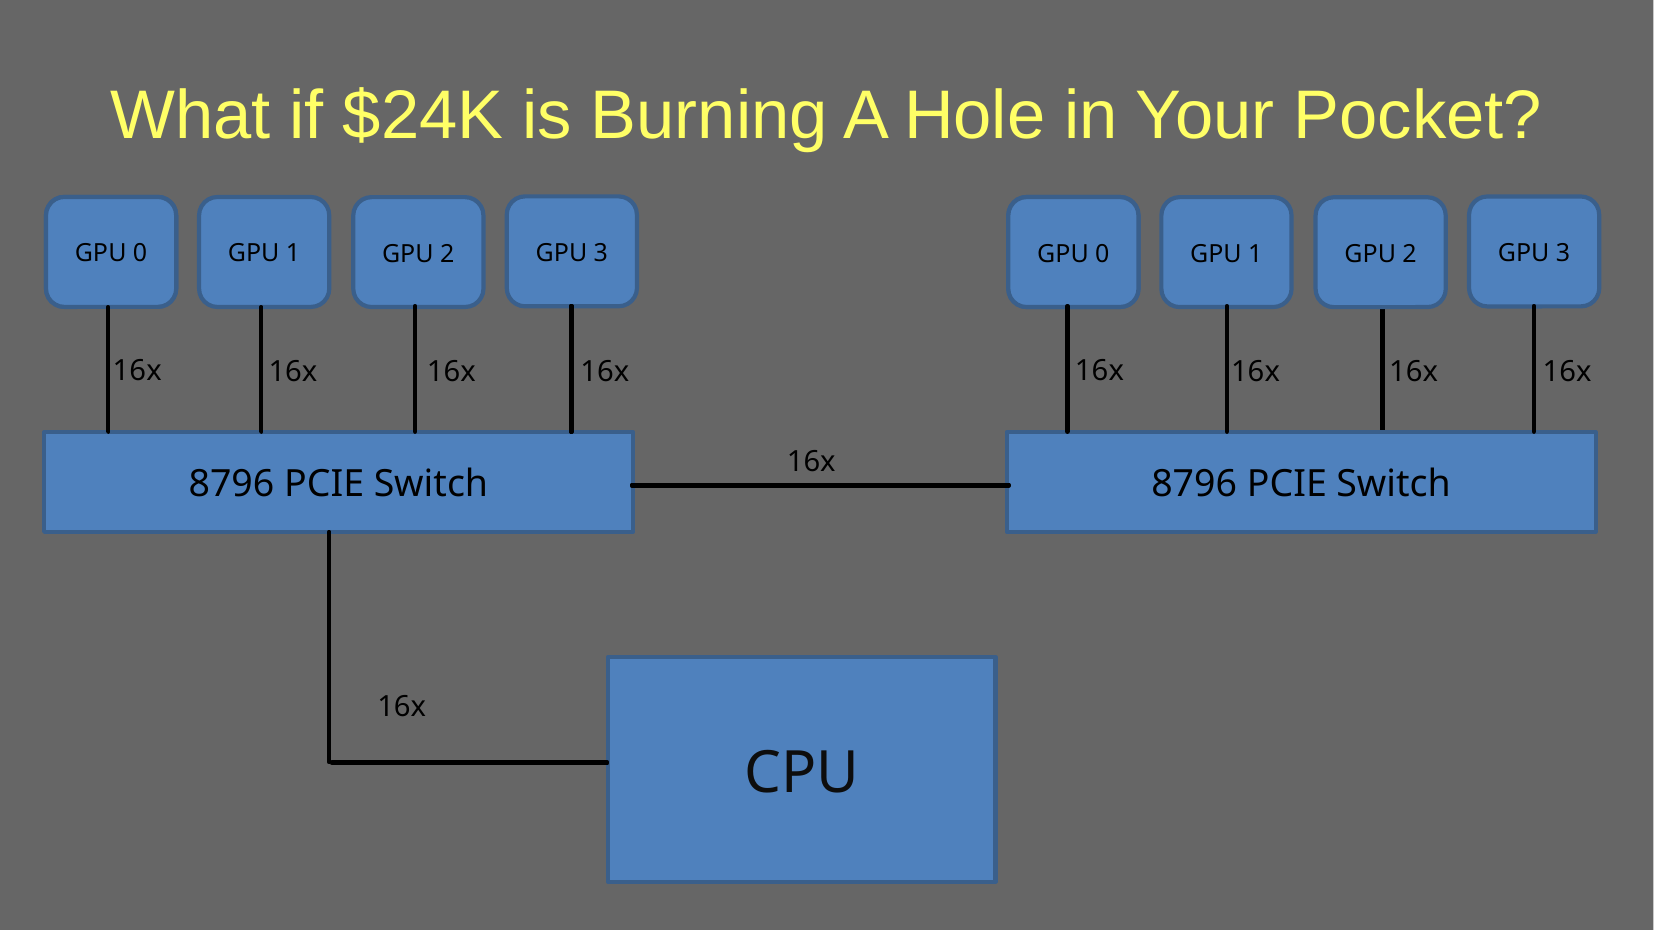

# What if $24K is Burning A Hole in Your Pocket?
GPU 3
GPU 3
GPU 0
GPU 0
GPU 1
GPU 0
GPU 2
GPU 0
GPU 1
GPU 2
16x
16x
16x
16x
16x
16x
16x
16x
8796 PCIE Switch
8796 PCIE Switch
16x
CPU
16x